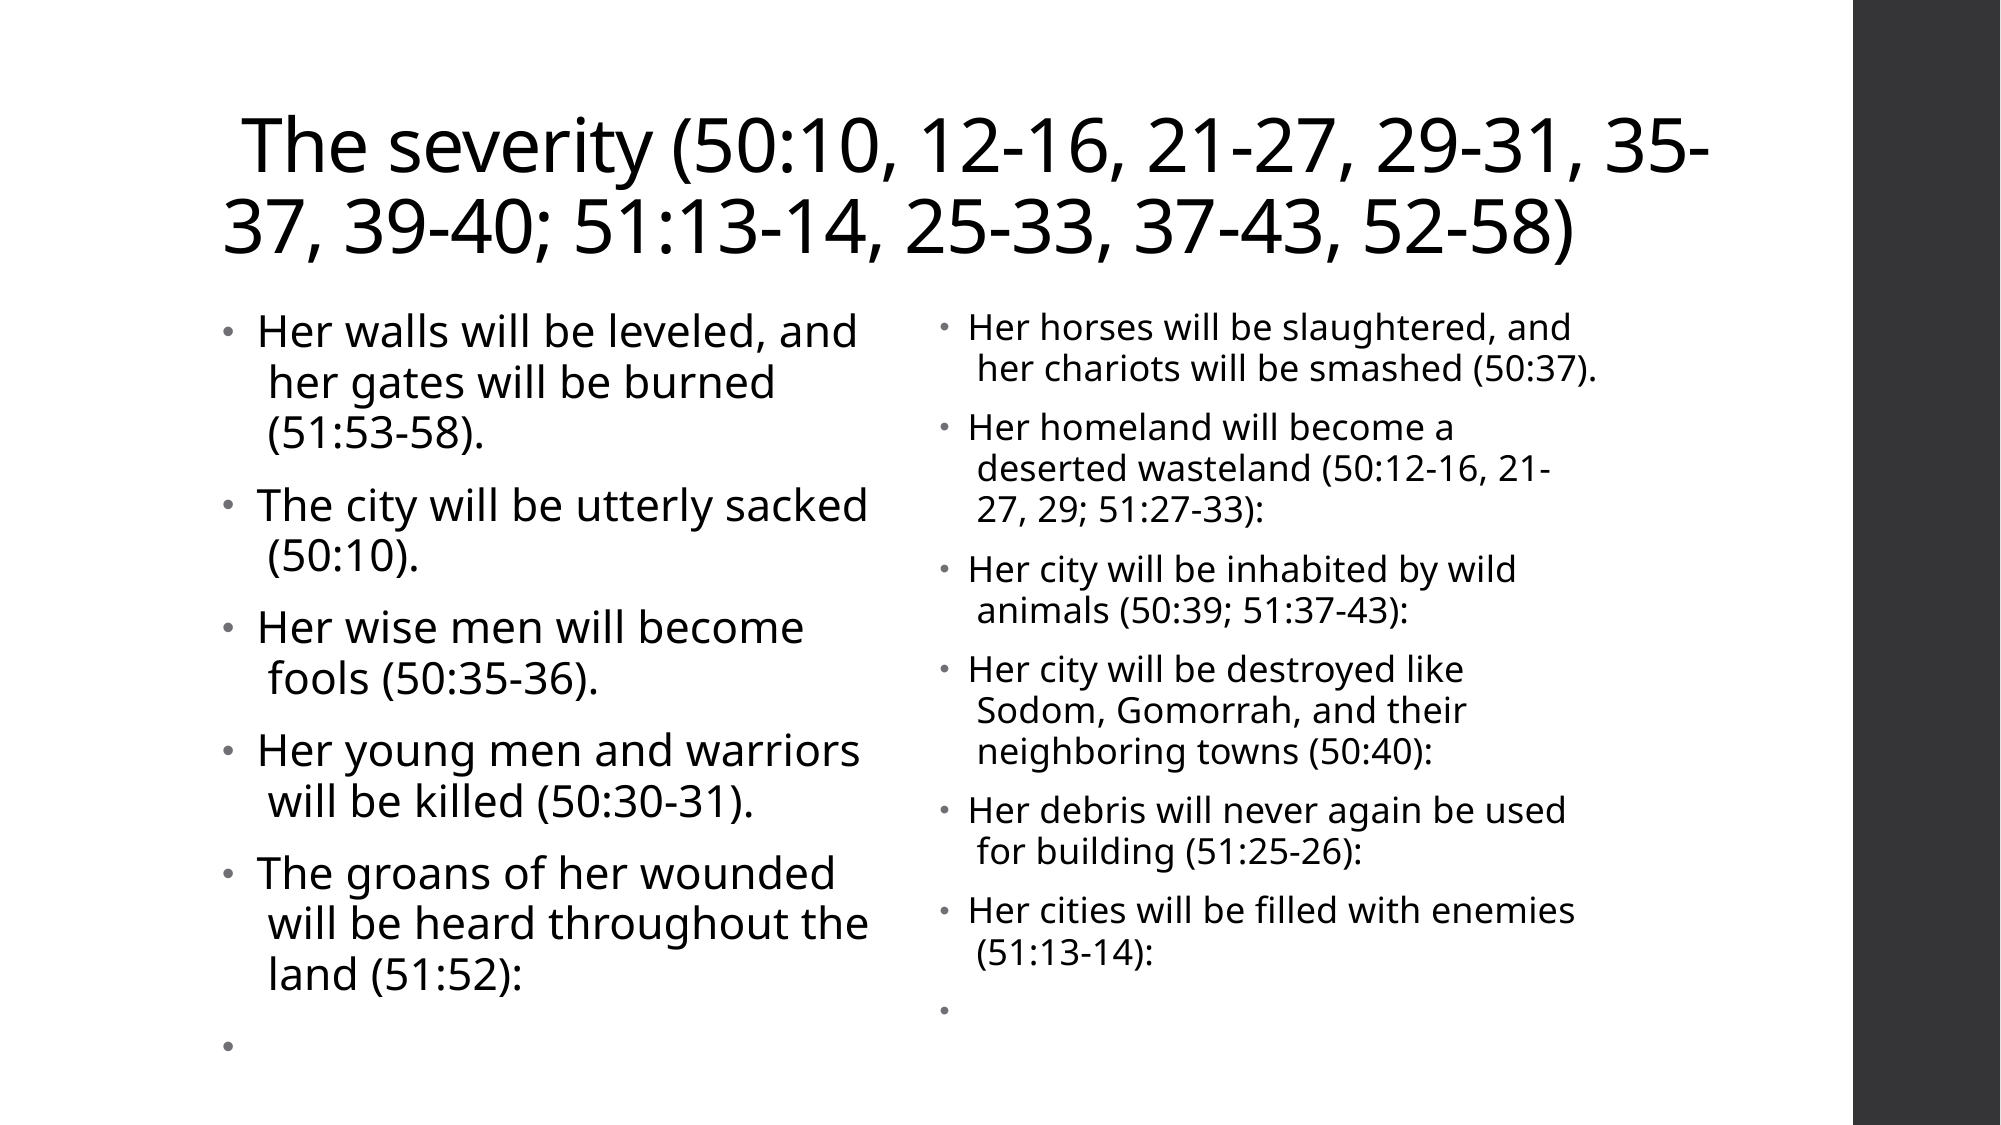

# The severity (50:10, 12-16, 21-27, 29-31, 35-37, 39-40; 51:13-14, 25-33, 37-43, 52-58)
 Her walls will be leveled, and her gates will be burned (51:53-58).
 The city will be utterly sacked (50:10).
 Her wise men will become fools (50:35-36).
 Her young men and warriors will be killed (50:30-31).
 The groans of her wounded will be heard throughout the land (51:52):
 Her horses will be slaughtered, and her chariots will be smashed (50:37).
 Her homeland will become a deserted wasteland (50:12-16, 21-27, 29; 51:27-33):
 Her city will be inhabited by wild animals (50:39; 51:37-43):
 Her city will be destroyed like Sodom, Gomorrah, and their neighboring towns (50:40):
 Her debris will never again be used for building (51:25-26):
 Her cities will be filled with enemies (51:13-14):